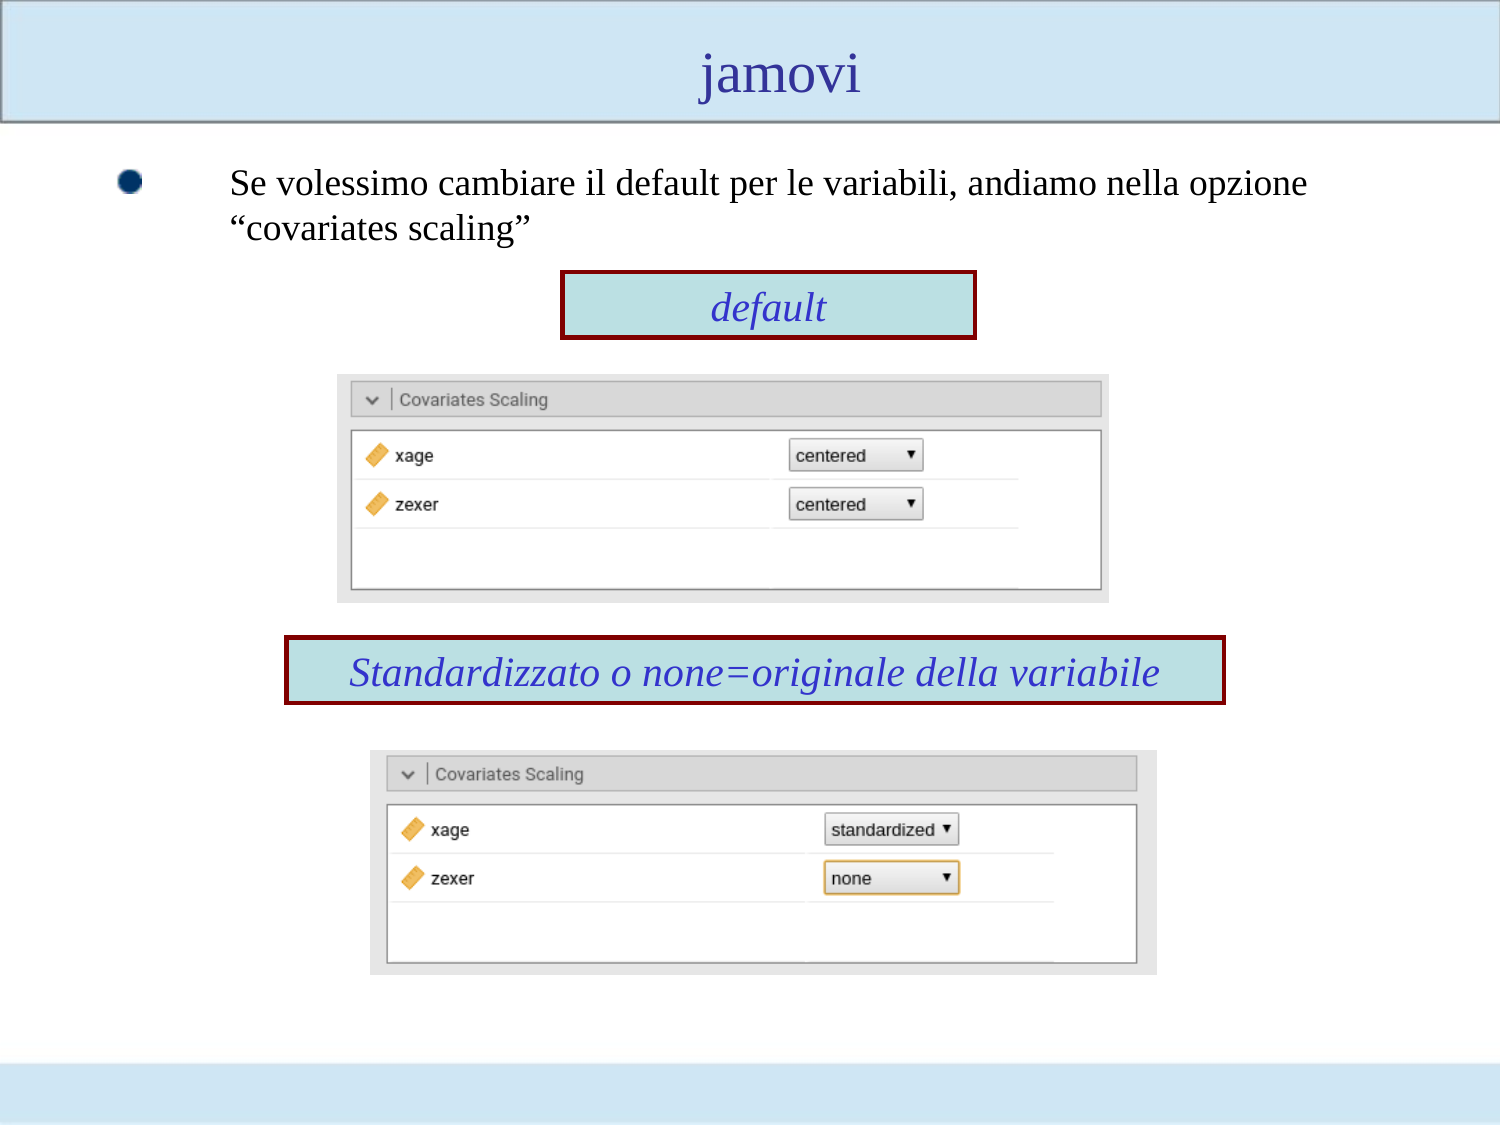

# jamovi
Se volessimo cambiare il default per le variabili, andiamo nella opzione “covariates scaling”
default
Standardizzato o none=originale della variabile